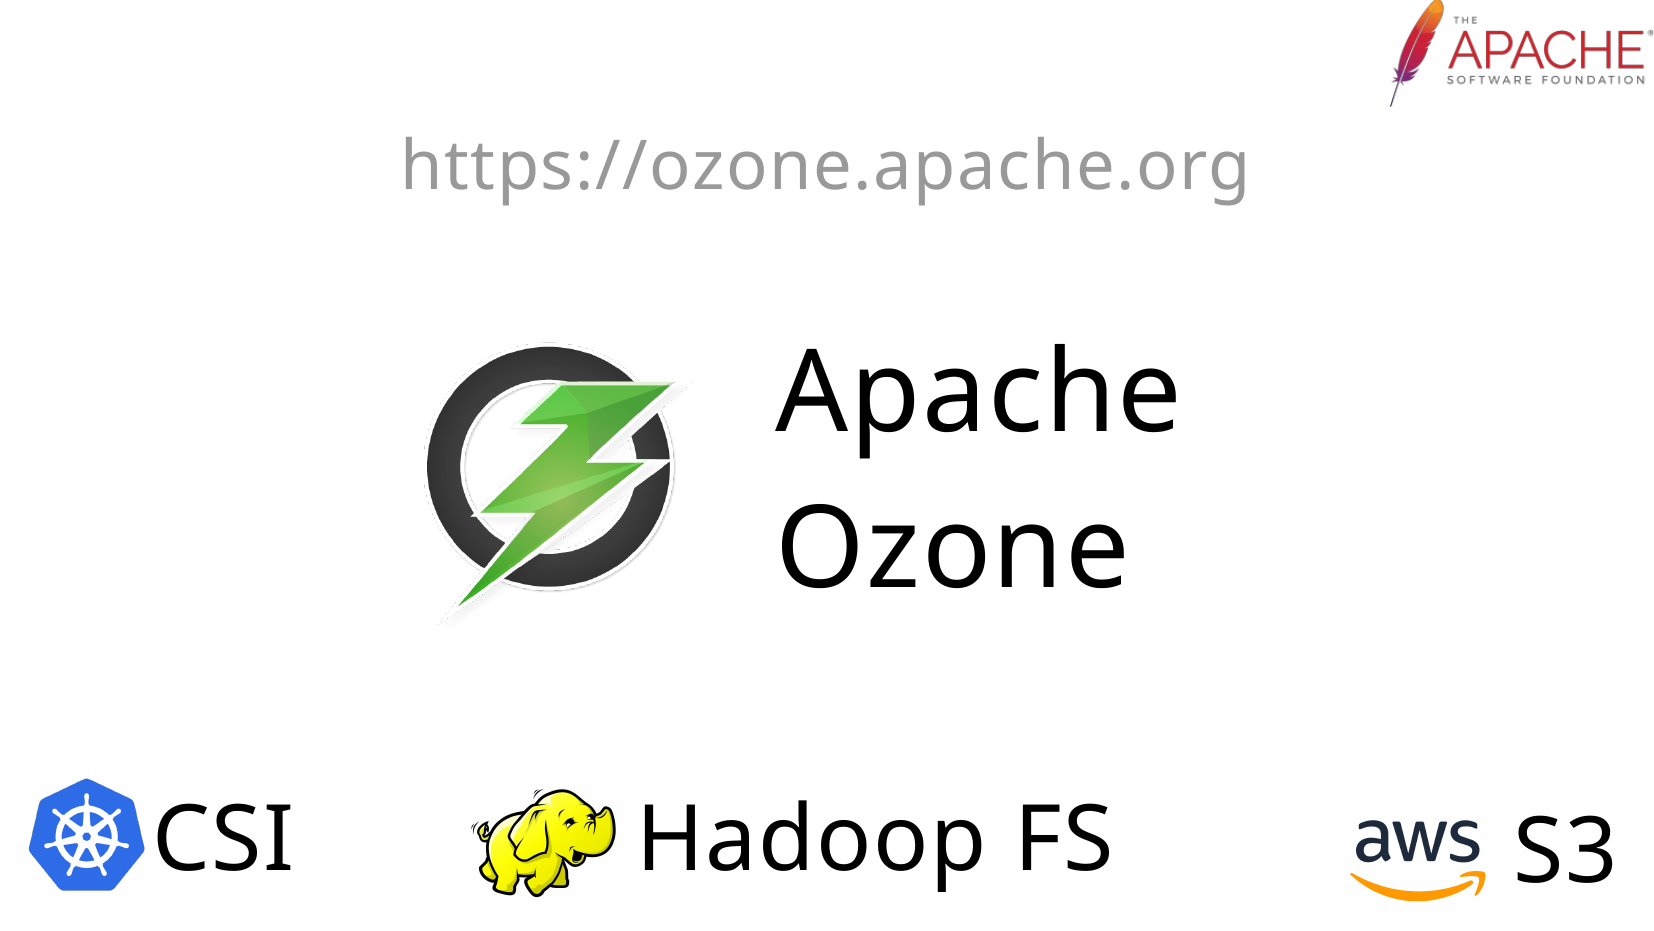

https://ozone.apache.org
# Apache Ozone
CSI
Hadoop FS
S3